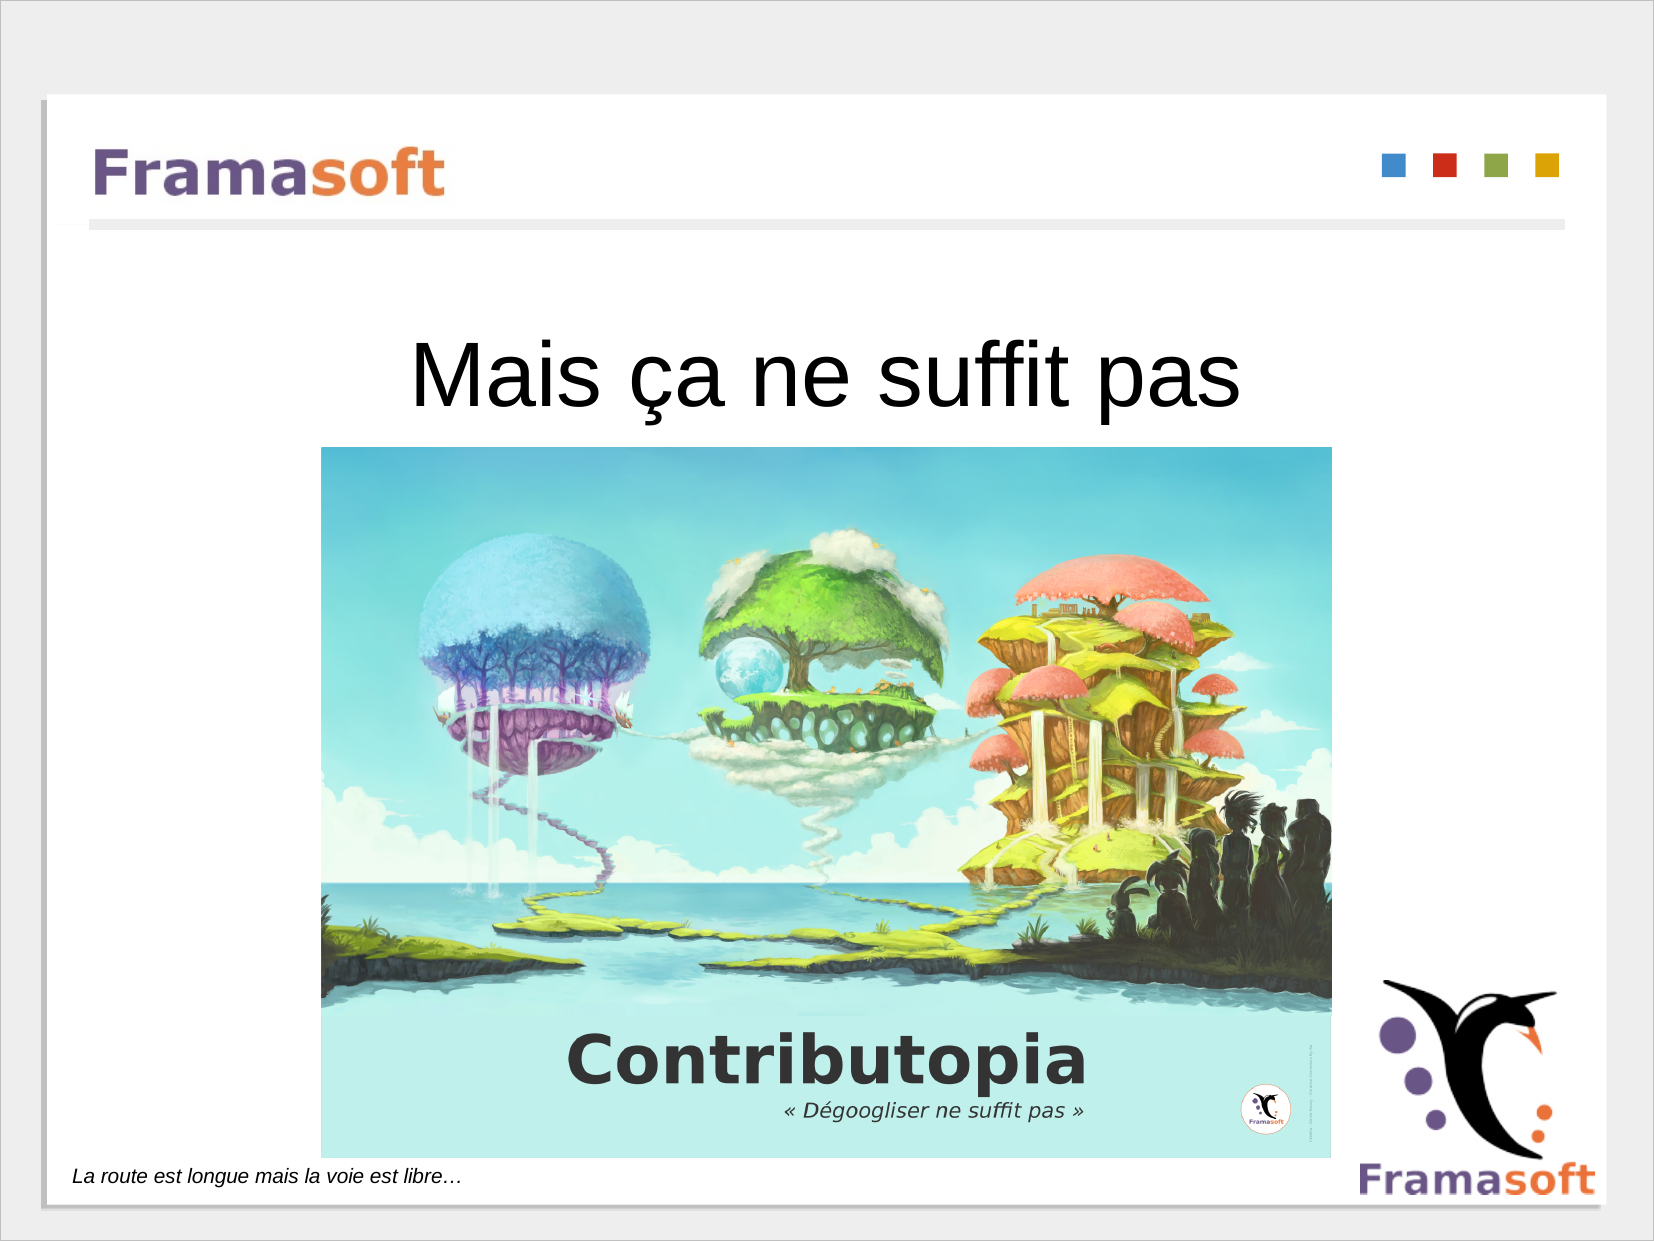

La route est longue mais la voie est libre…
# Mais ça ne suffit pas